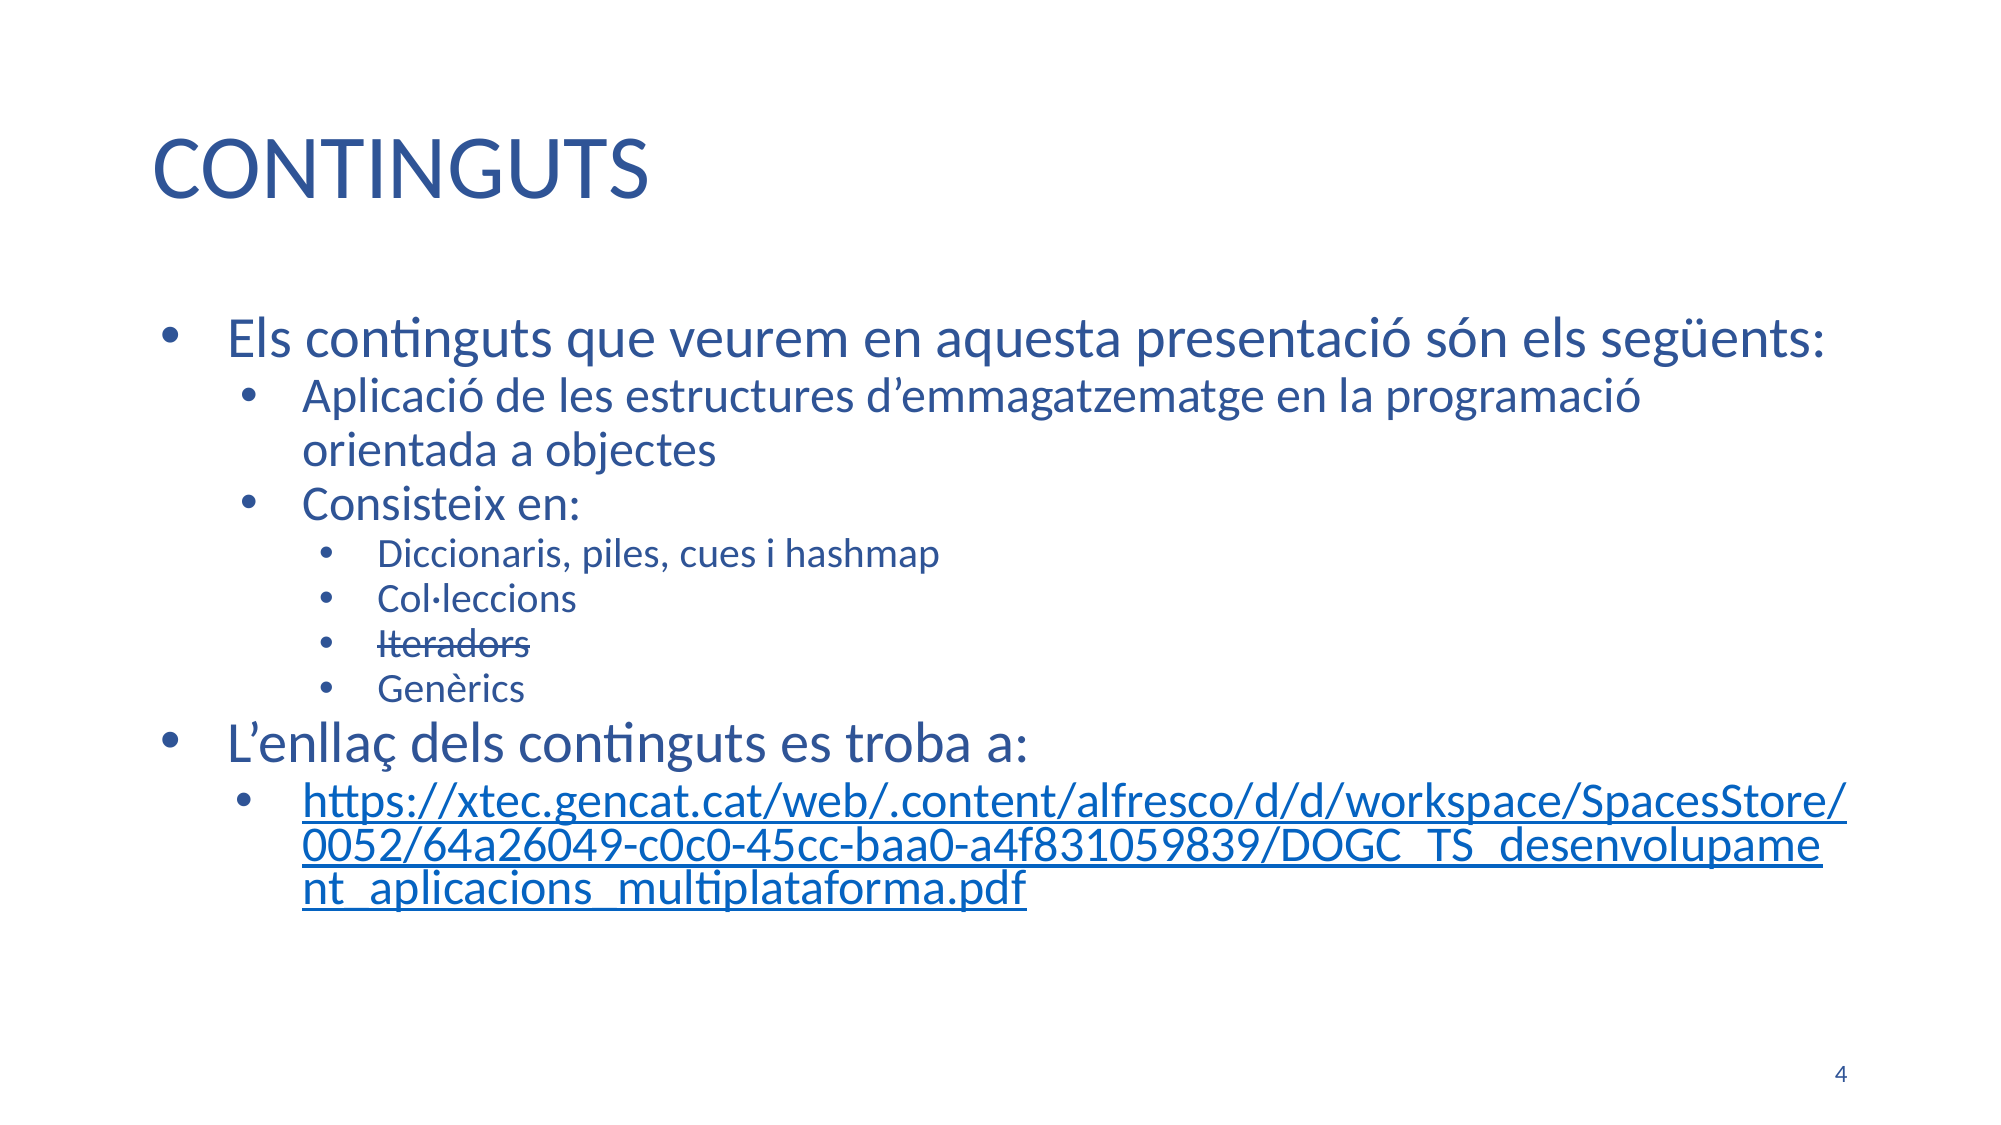

# CONTINGUTS
Els continguts que veurem en aquesta presentació són els següents:
Aplicació de les estructures d’emmagatzematge en la programació orientada a objectes
Consisteix en:
Diccionaris, piles, cues i hashmap
Col·leccions
Iteradors
Genèrics
L’enllaç dels continguts es troba a:
https://xtec.gencat.cat/web/.content/alfresco/d/d/workspace/SpacesStore/0052/64a26049-c0c0-45cc-baa0-a4f831059839/DOGC_TS_desenvolupament_aplicacions_multiplataforma.pdf